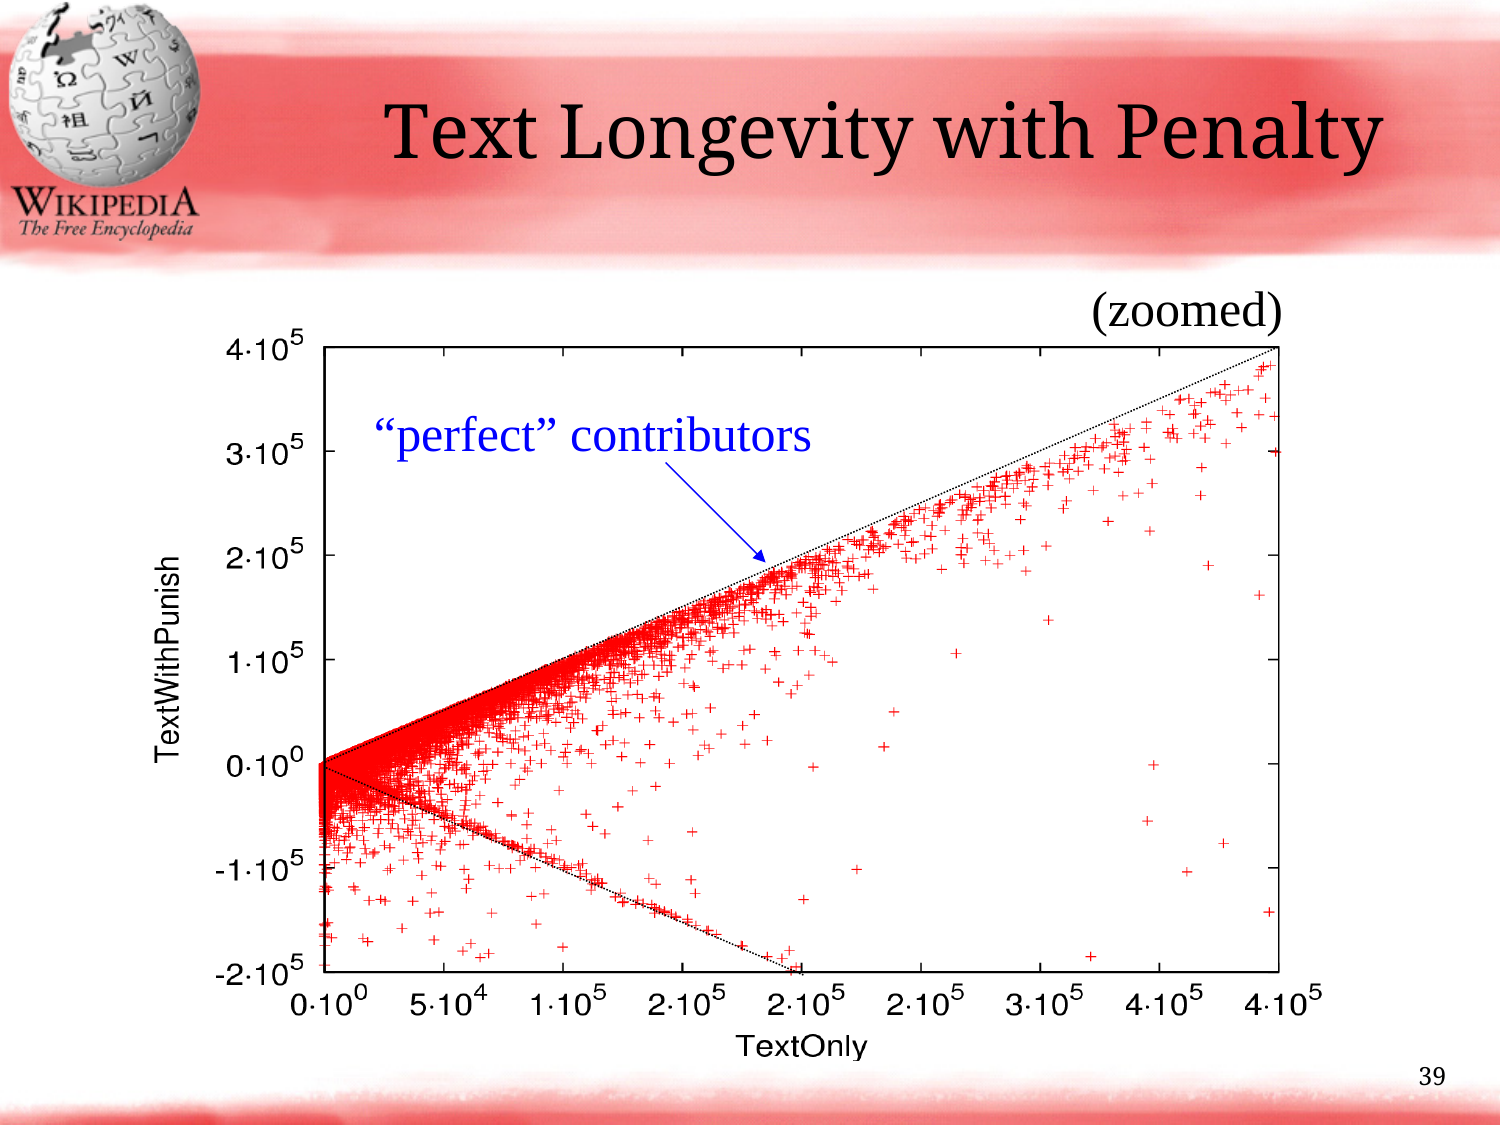

# Text Longevity with Penalty
(zoomed)‏
“perfect” contributors
39